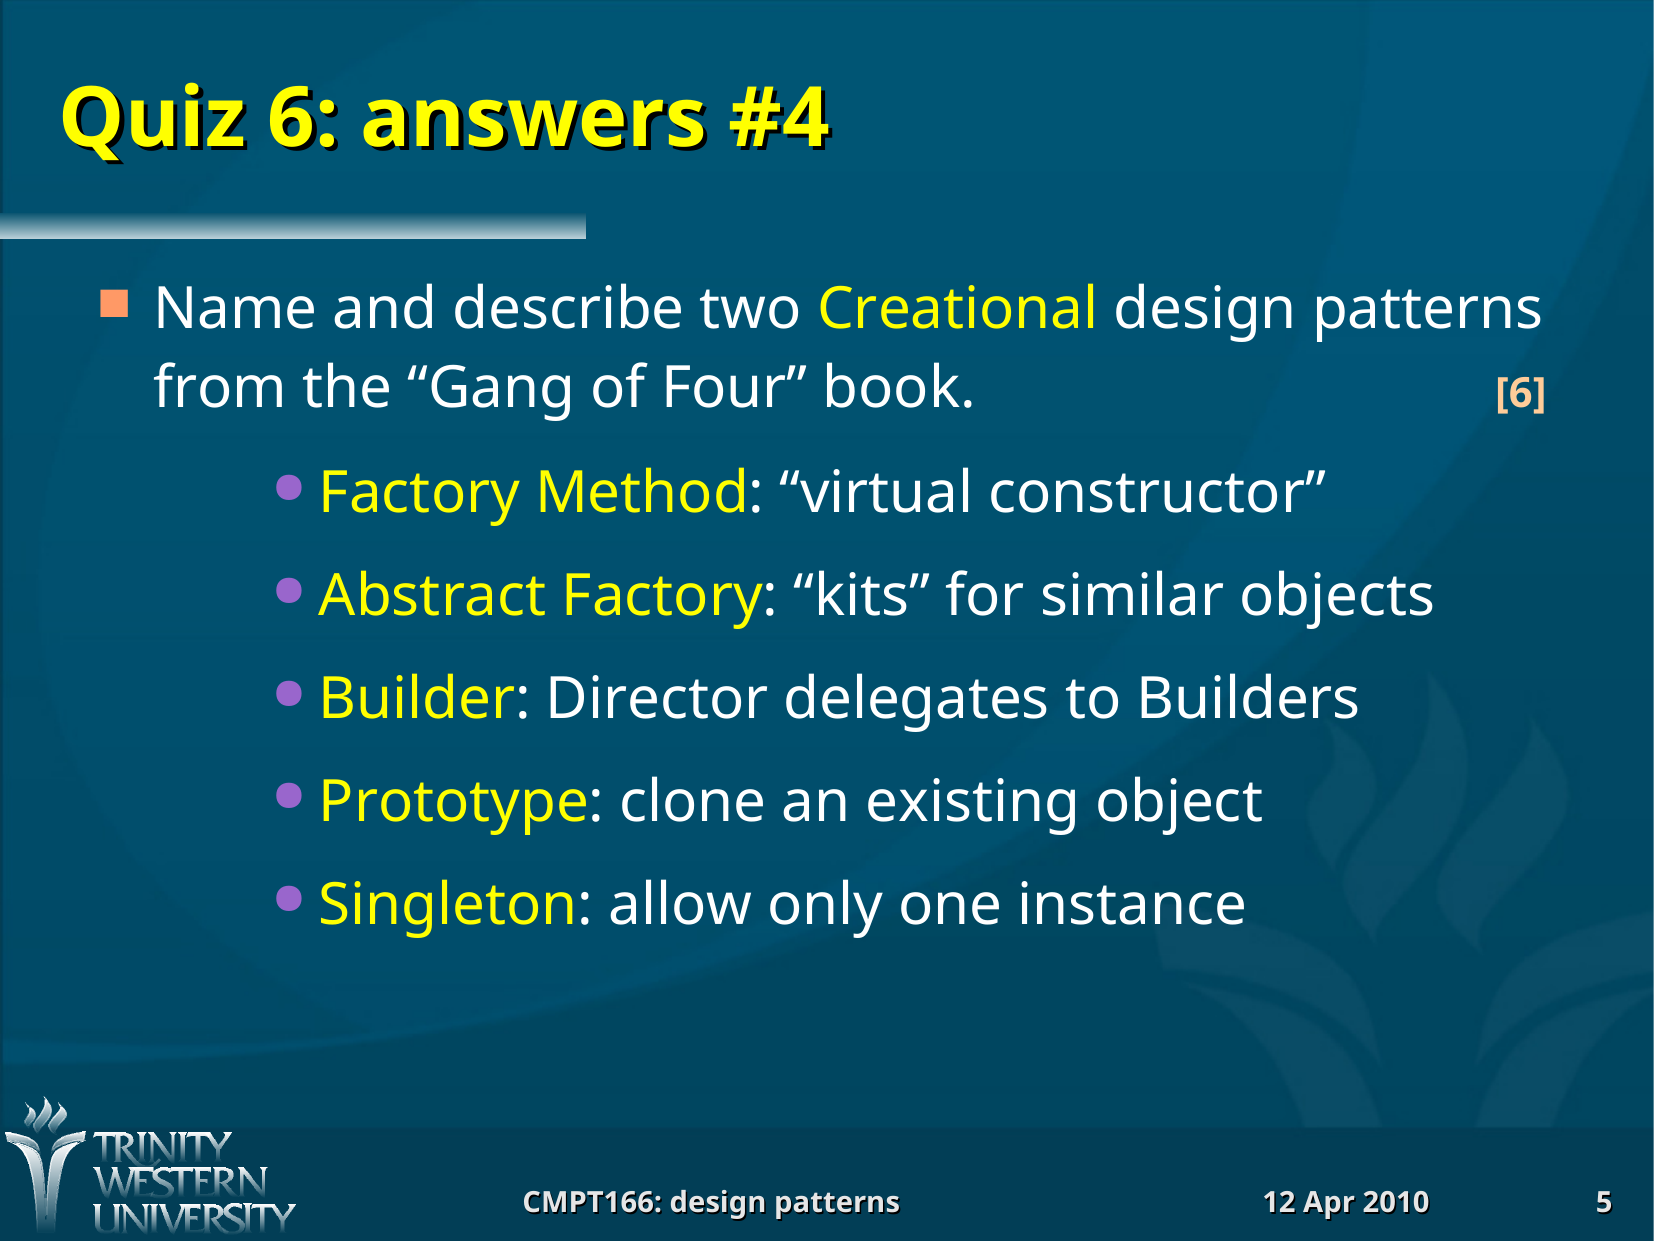

# Quiz 6: answers #4
Name and describe two Creational design patterns from the “Gang of Four” book.	[6]
Factory Method: “virtual constructor”
Abstract Factory: “kits” for similar objects
Builder: Director delegates to Builders
Prototype: clone an existing object
Singleton: allow only one instance
CMPT166: design patterns
12 Apr 2010
5